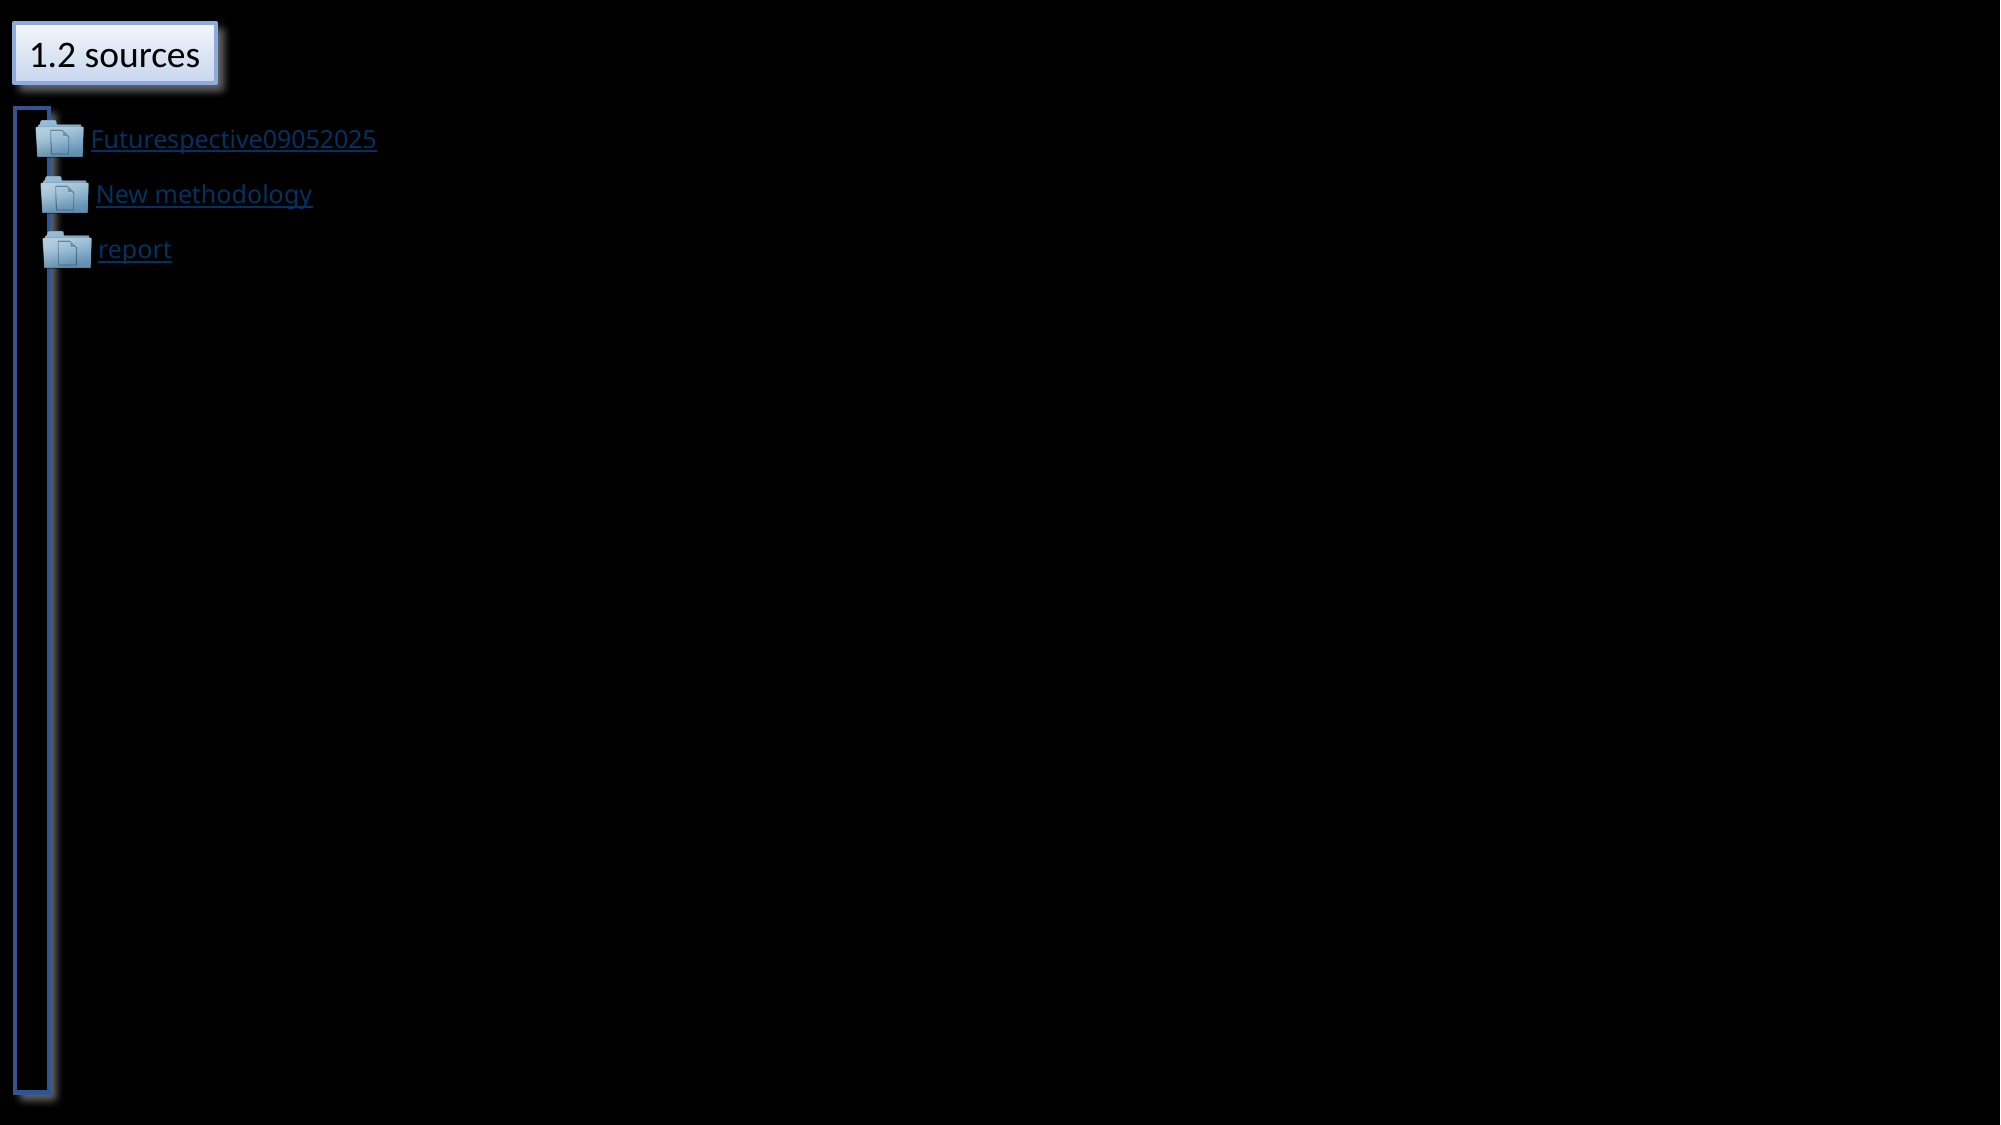

# 1.2 sources
Futurespective09052025
New methodology
report